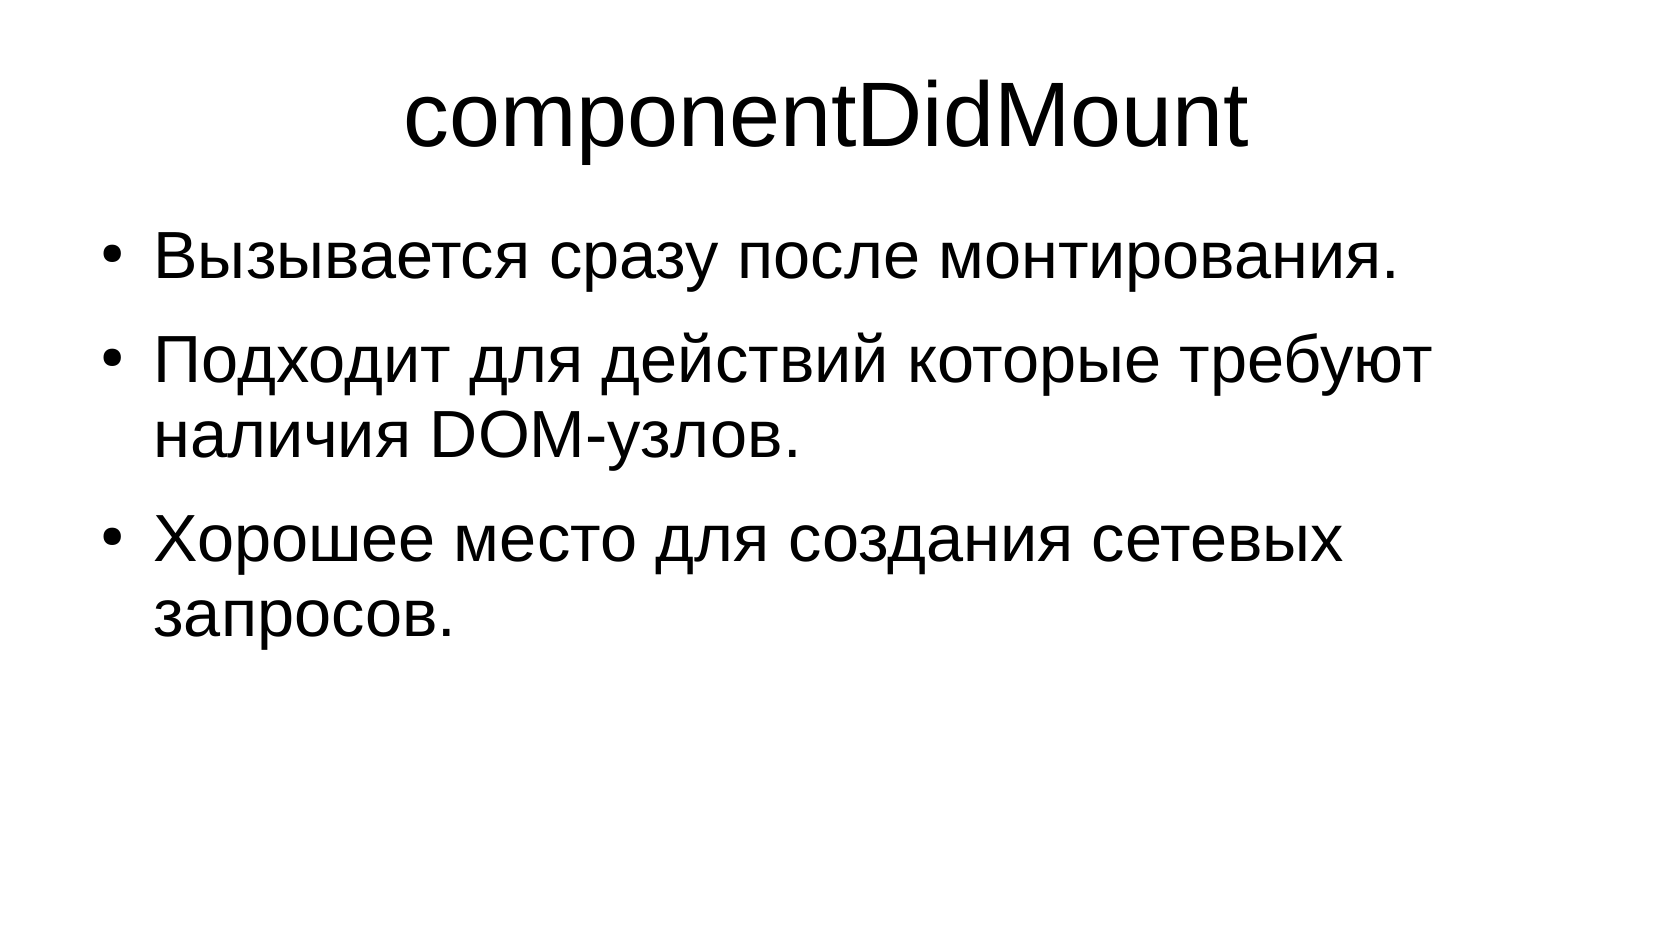

# componentDidMount
Вызывается сразу после монтирования.
Подходит для действий которые требуют наличия DOM-узлов.
Хорошее место для создания сетевых запросов.